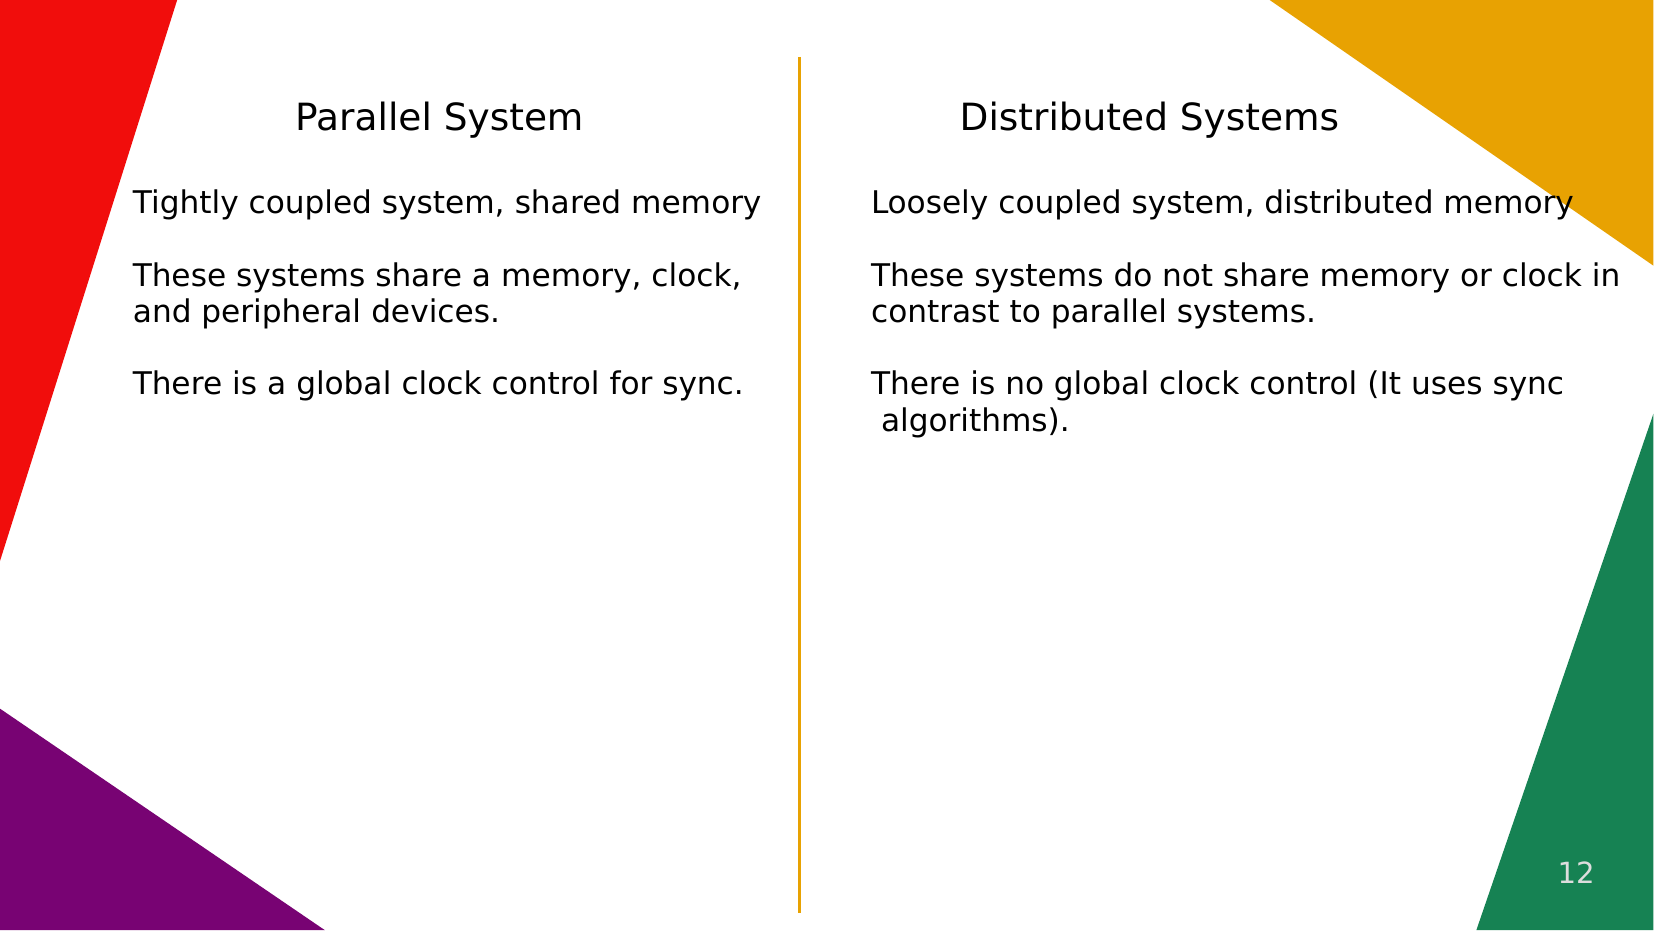

Parallel System						Distributed Systems
Tightly coupled system, shared memory		Loosely coupled system, distributed memory
These systems share a memory, clock,		These systems do not share memory or clock in
and peripheral devices.						contrast to parallel systems.
There is a global clock control for sync.		There is no global clock control (It uses sync
										 algorithms).
12